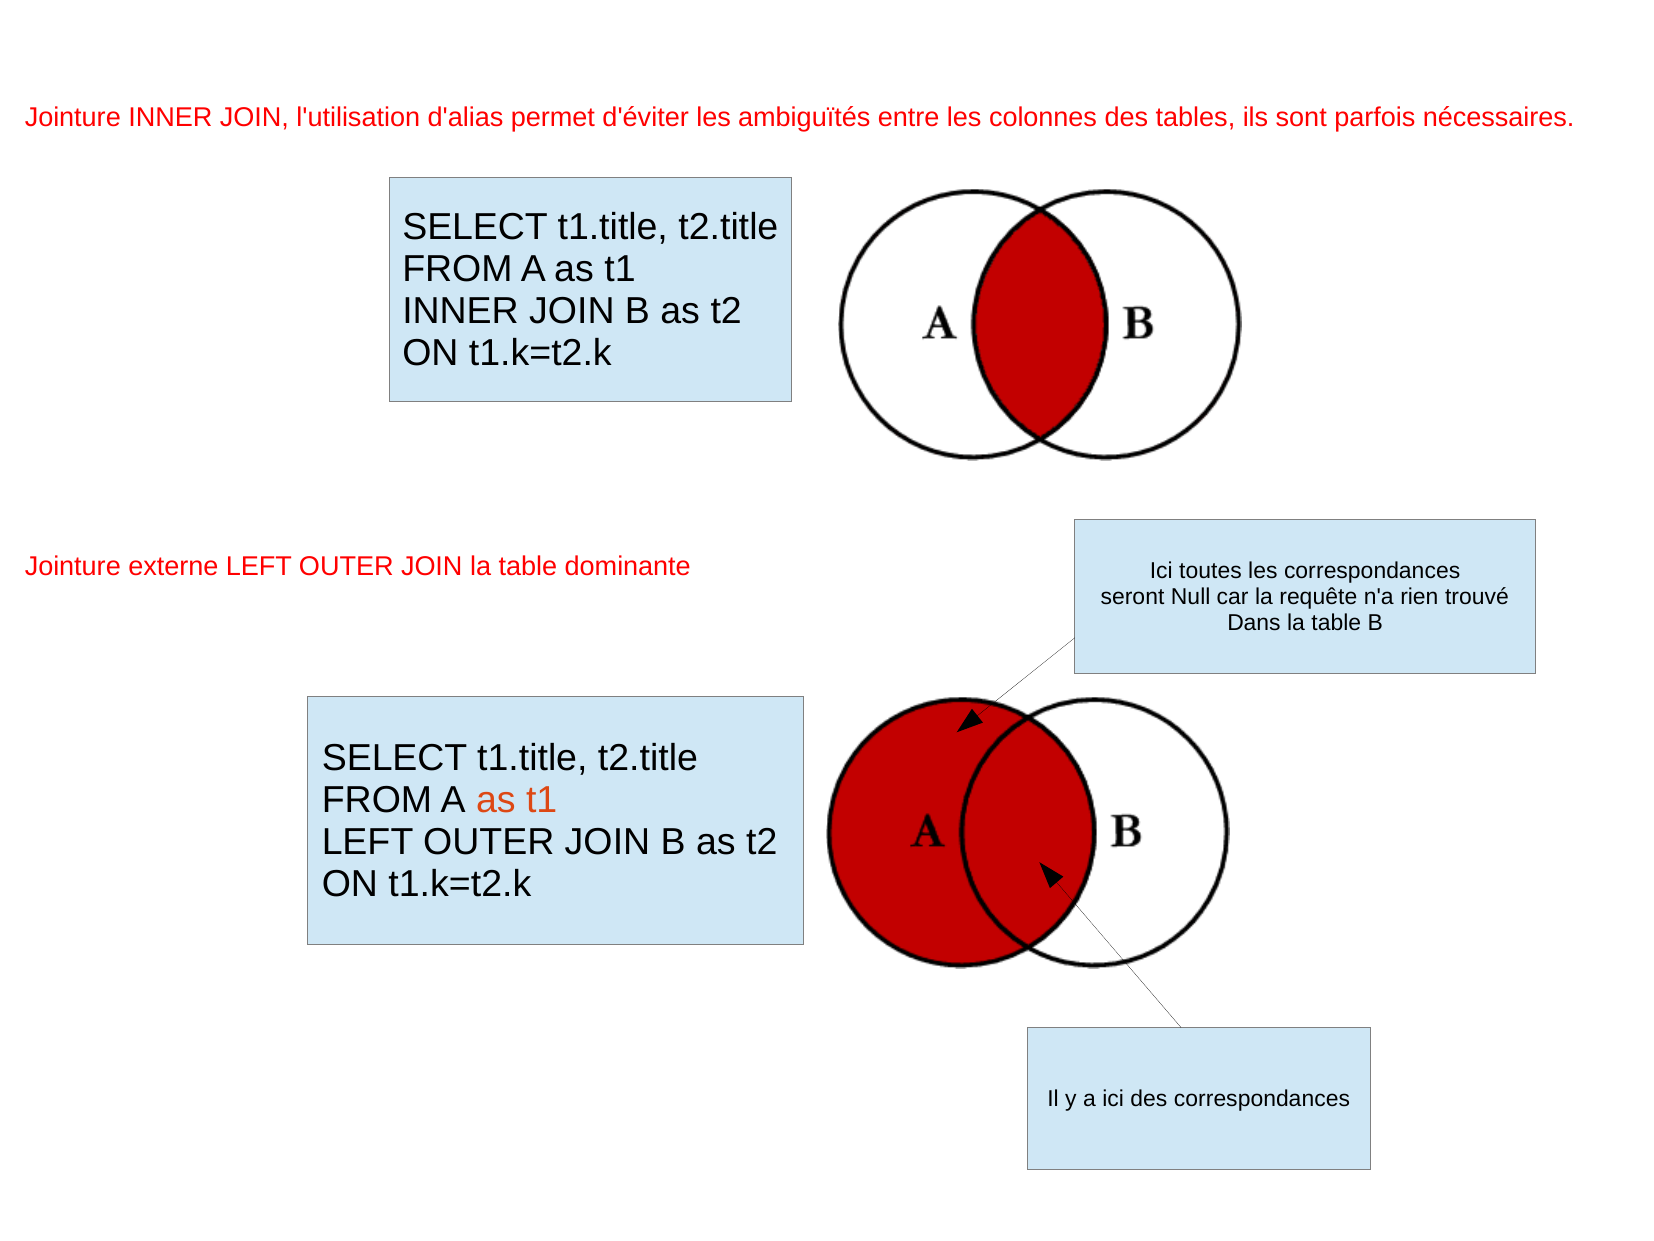

Jointure INNER JOIN, l'utilisation d'alias permet d'éviter les ambiguïtés entre les colonnes des tables, ils sont parfois nécessaires.
SELECT t1.title, t2.title
FROM A as t1
INNER JOIN B as t2
ON t1.k=t2.k
Ici toutes les correspondances
seront Null car la requête n'a rien trouvé
Dans la table B
Jointure externe LEFT OUTER JOIN la table dominante
SELECT t1.title, t2.title
FROM A as t1
LEFT OUTER JOIN B as t2
ON t1.k=t2.k
Il y a ici des correspondances